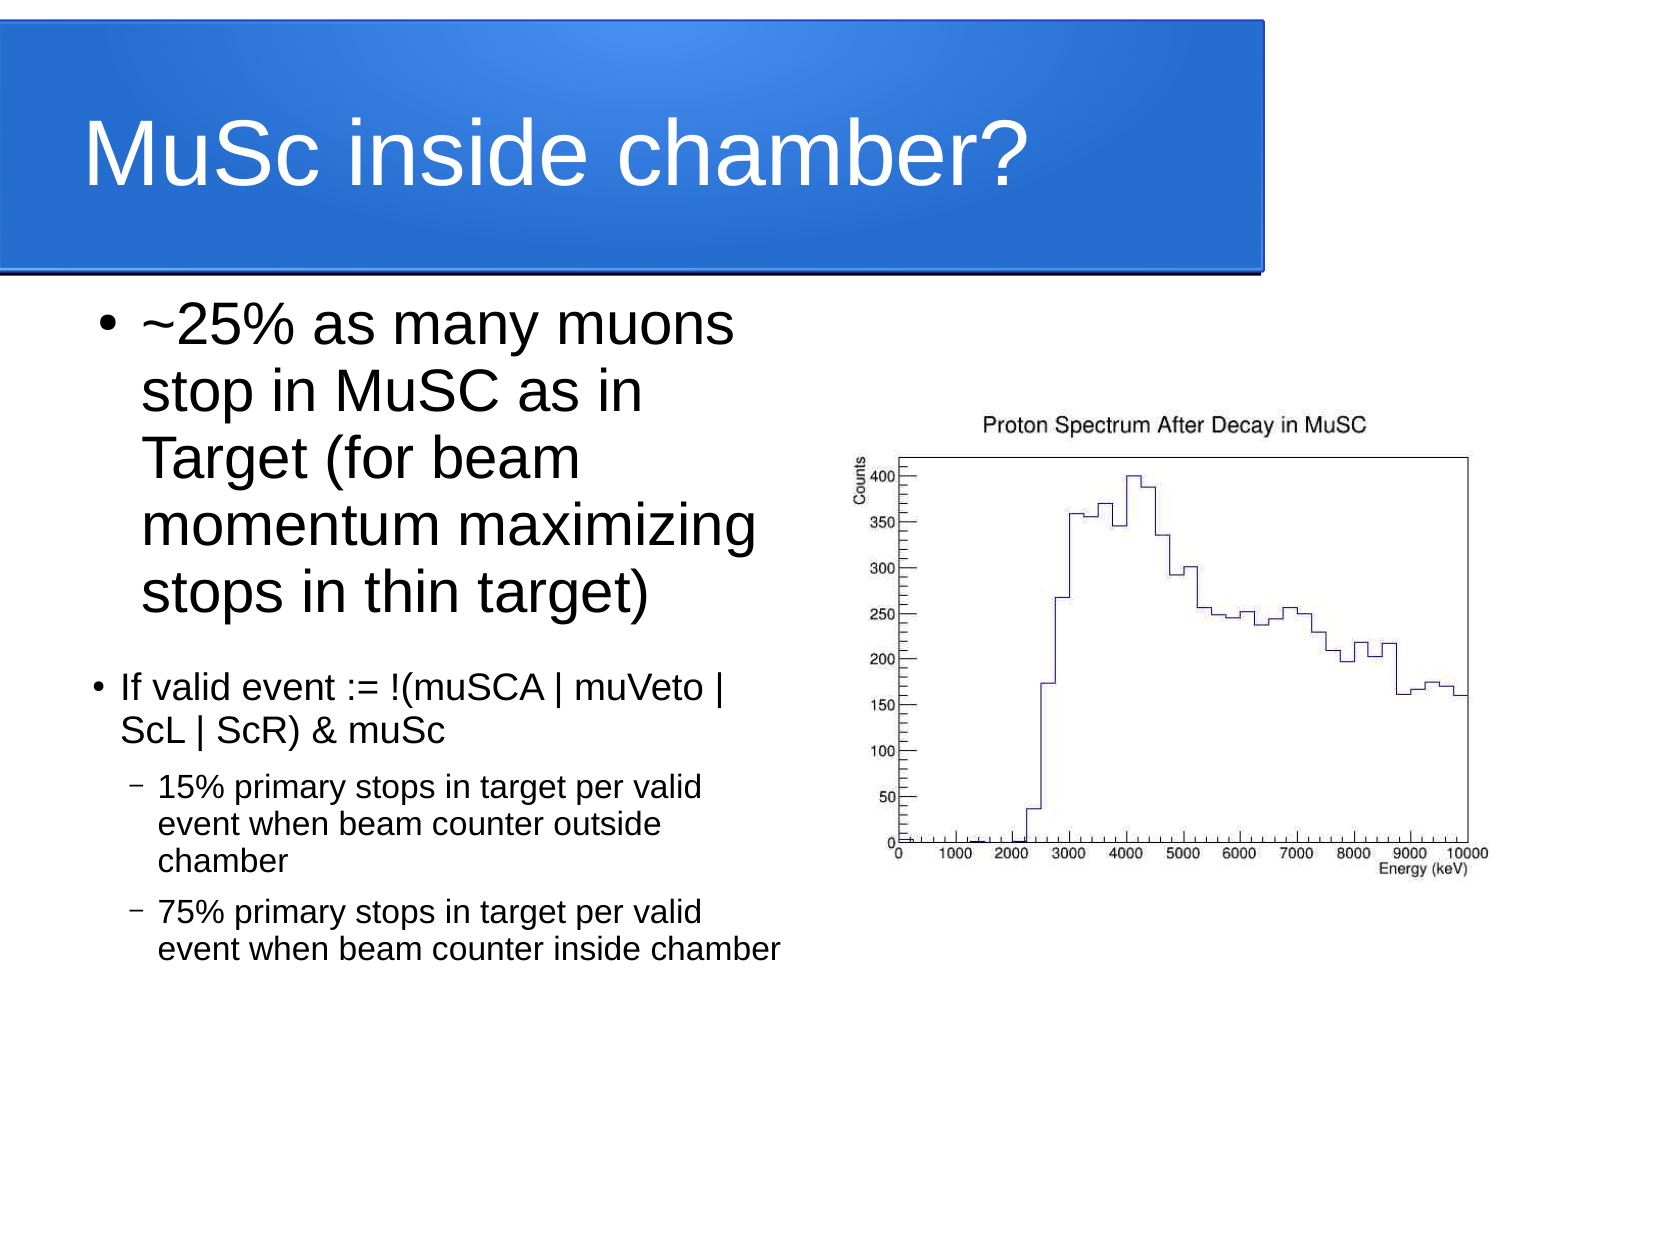

# MuSc inside chamber?
~25% as many muons stop in MuSC as in Target (for beam momentum maximizing stops in thin target)
If valid event := !(muSCA | muVeto | ScL | ScR) & muSc
15% primary stops in target per valid event when beam counter outside chamber
75% primary stops in target per valid event when beam counter inside chamber